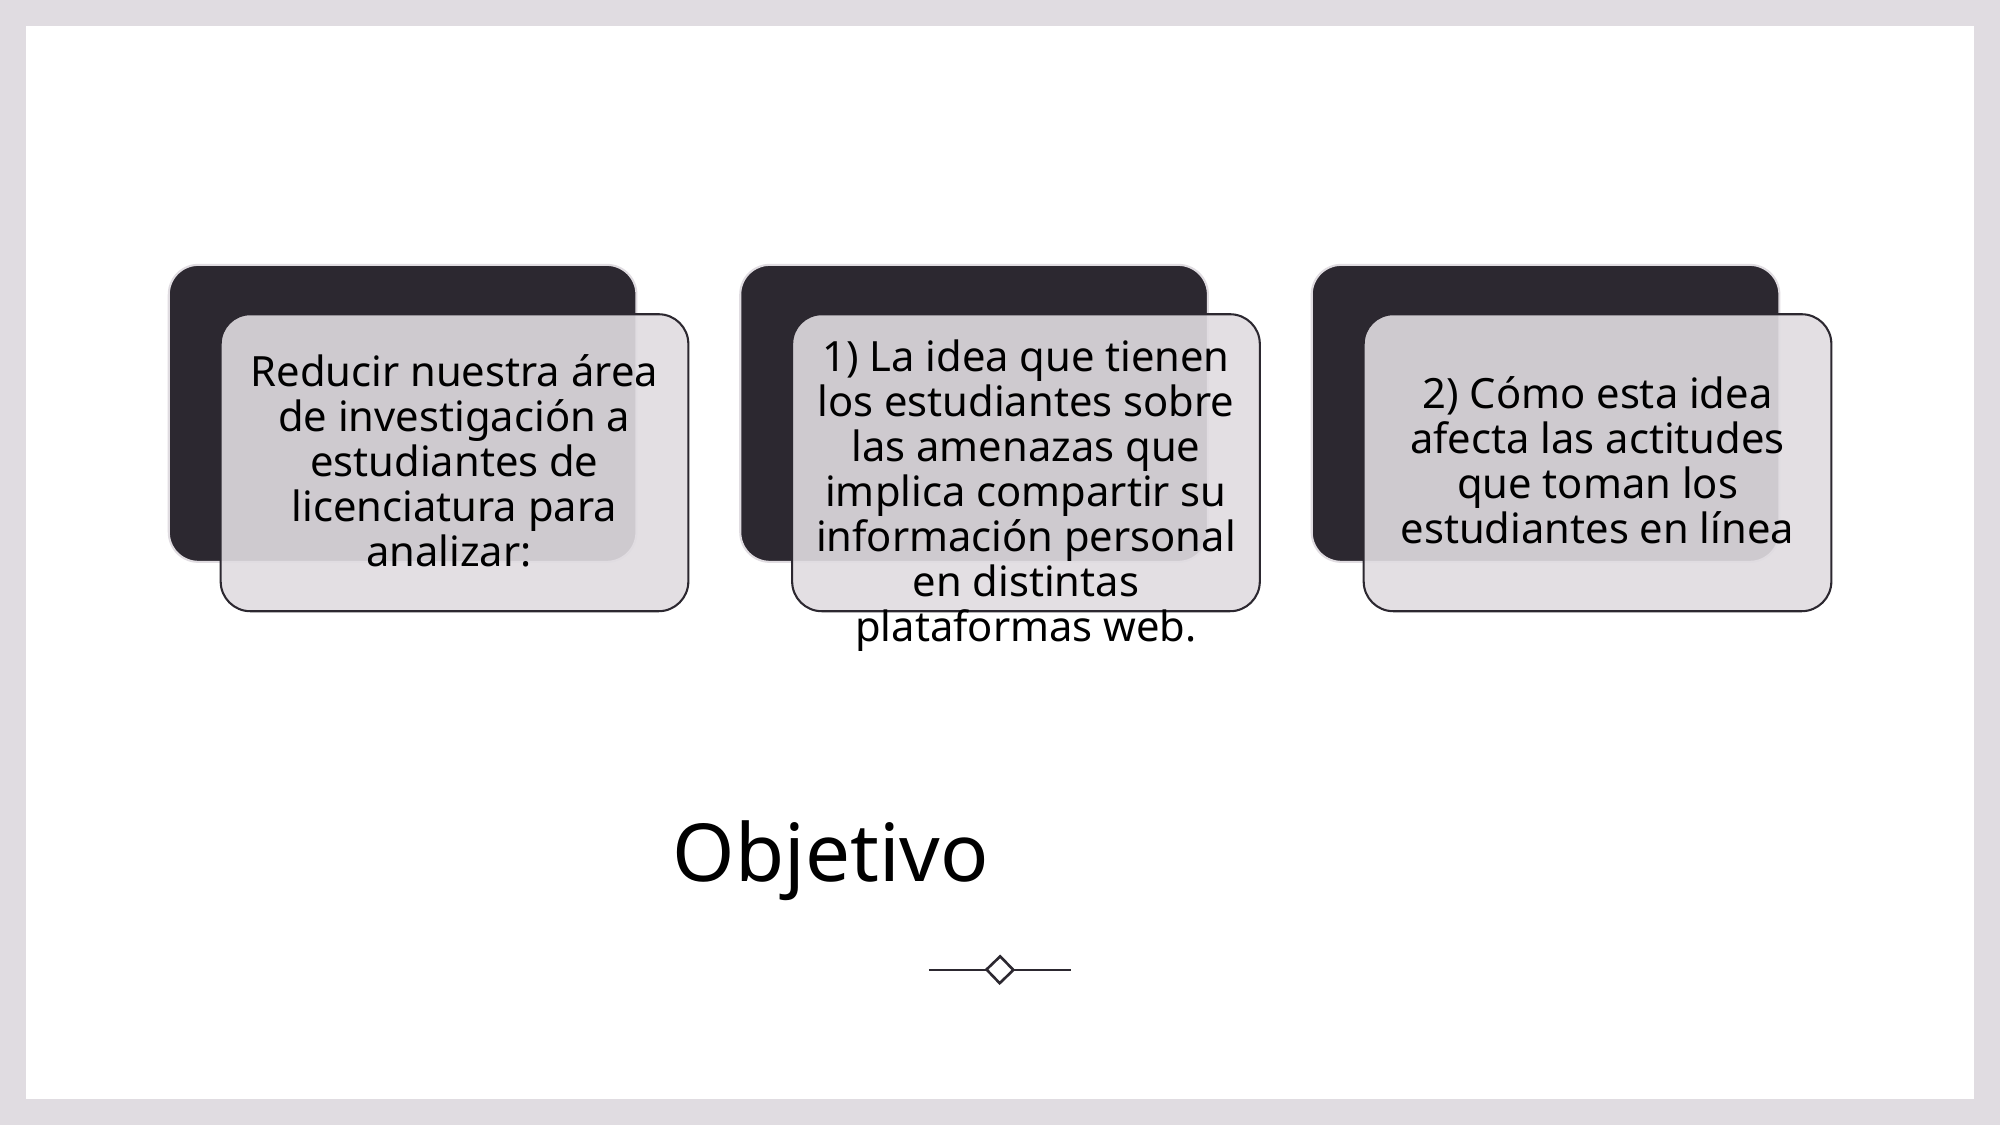

Reducir nuestra área de investigación a estudiantes de licenciatura para analizar:
1) La idea que tienen los estudiantes sobre las amenazas que implica compartir su información personal en distintas plataformas web.
2) Cómo esta idea afecta las actitudes que toman los estudiantes en línea
# Objetivo